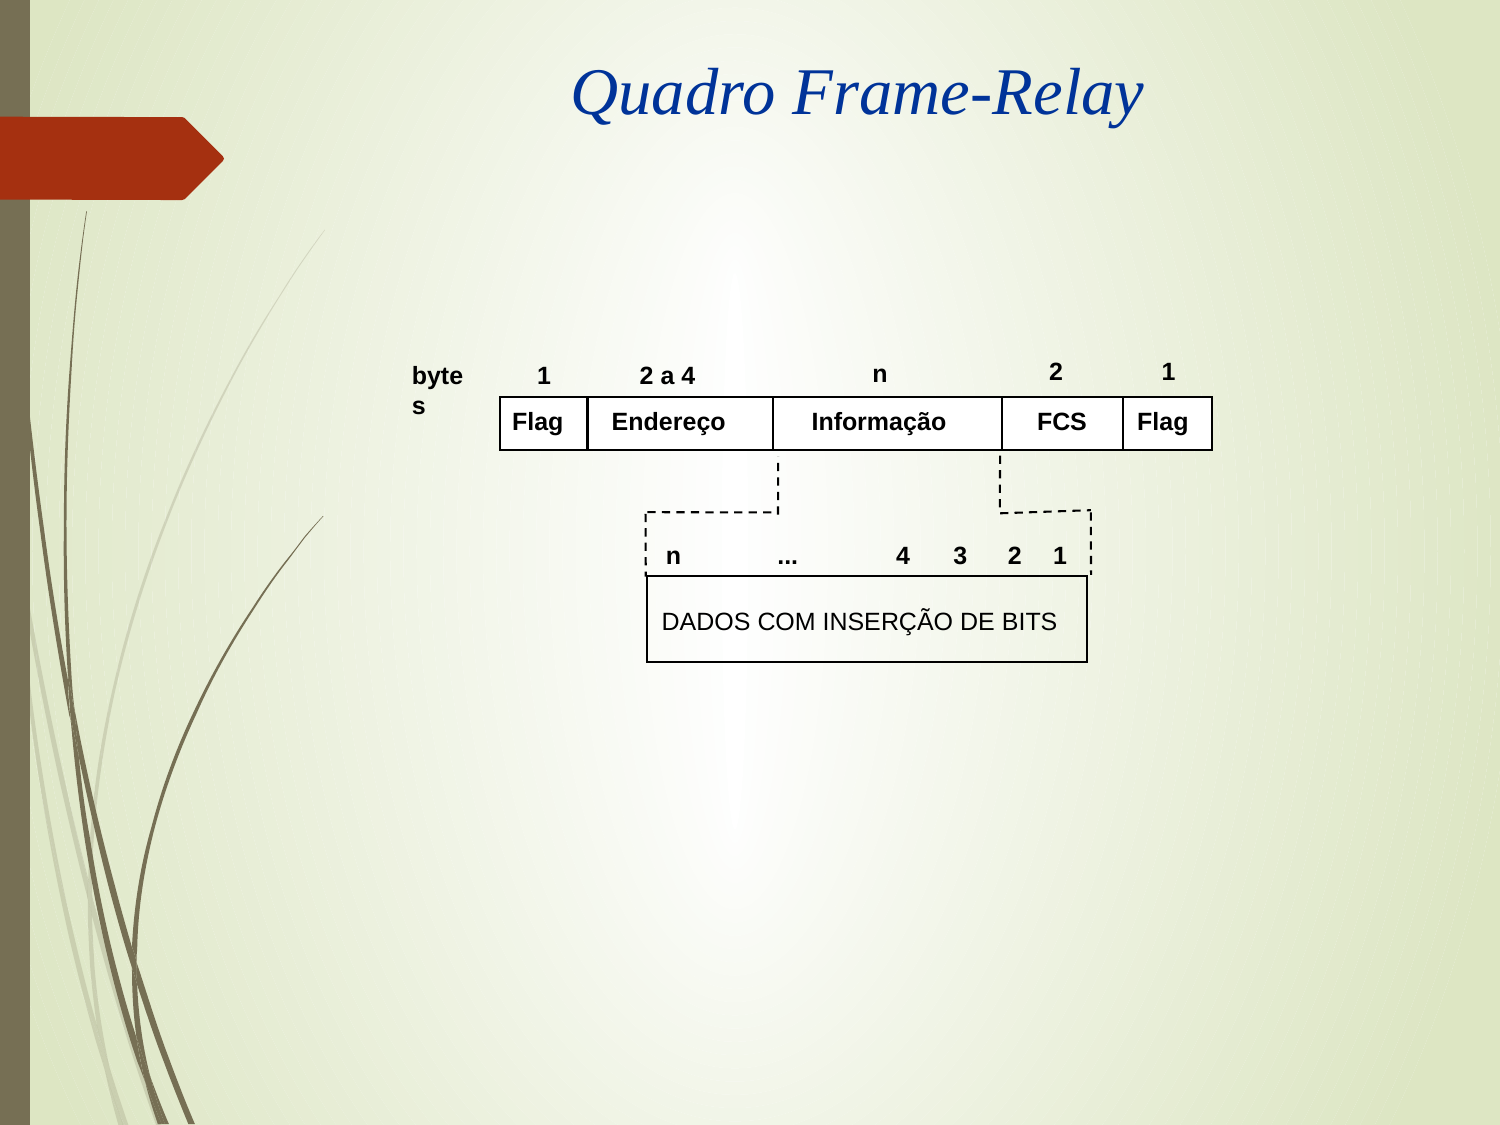

Quadro Frame-Relay
2
1
n
bytes
1
2 a 4
Flag
Endereço
Informação
FCS
Flag
n
...
4
3
2
1
DADOS COM INSERÇÃO DE BITS